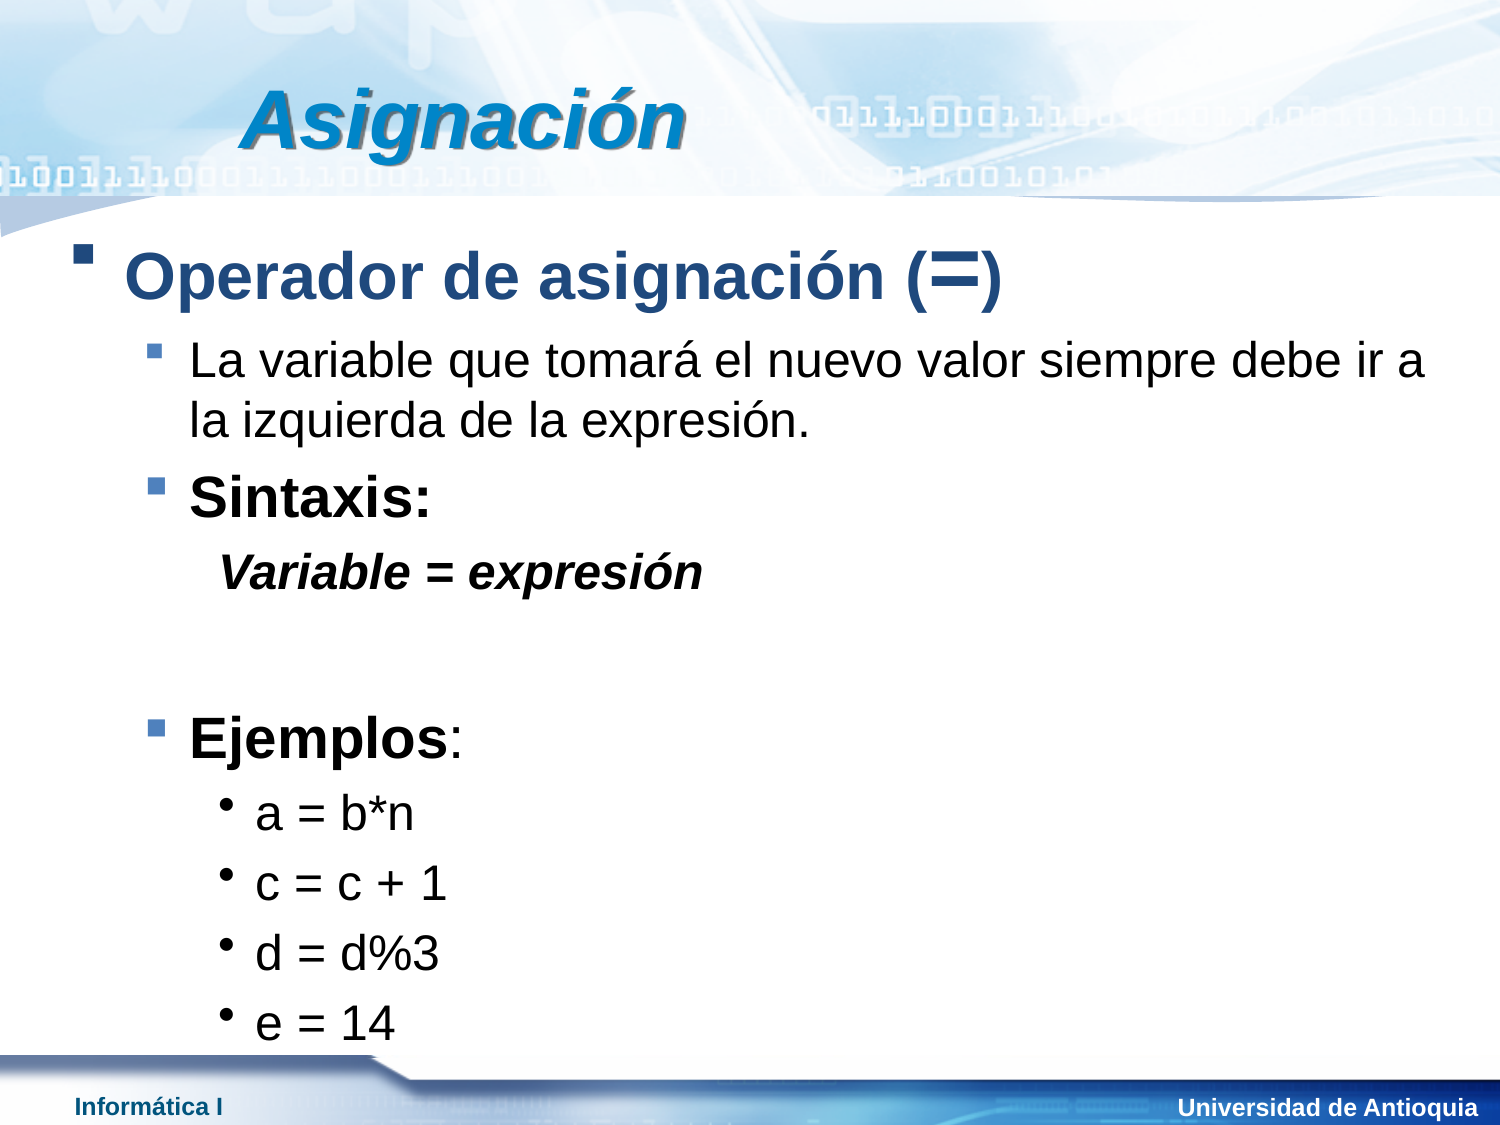

# Asignación
Operador de asignación (=)
La variable que tomará el nuevo valor siempre debe ir a la izquierda de la expresión.
Sintaxis:
Variable = expresión
Ejemplos:
a = b*n
c = c + 1
d = d%3
e = 14